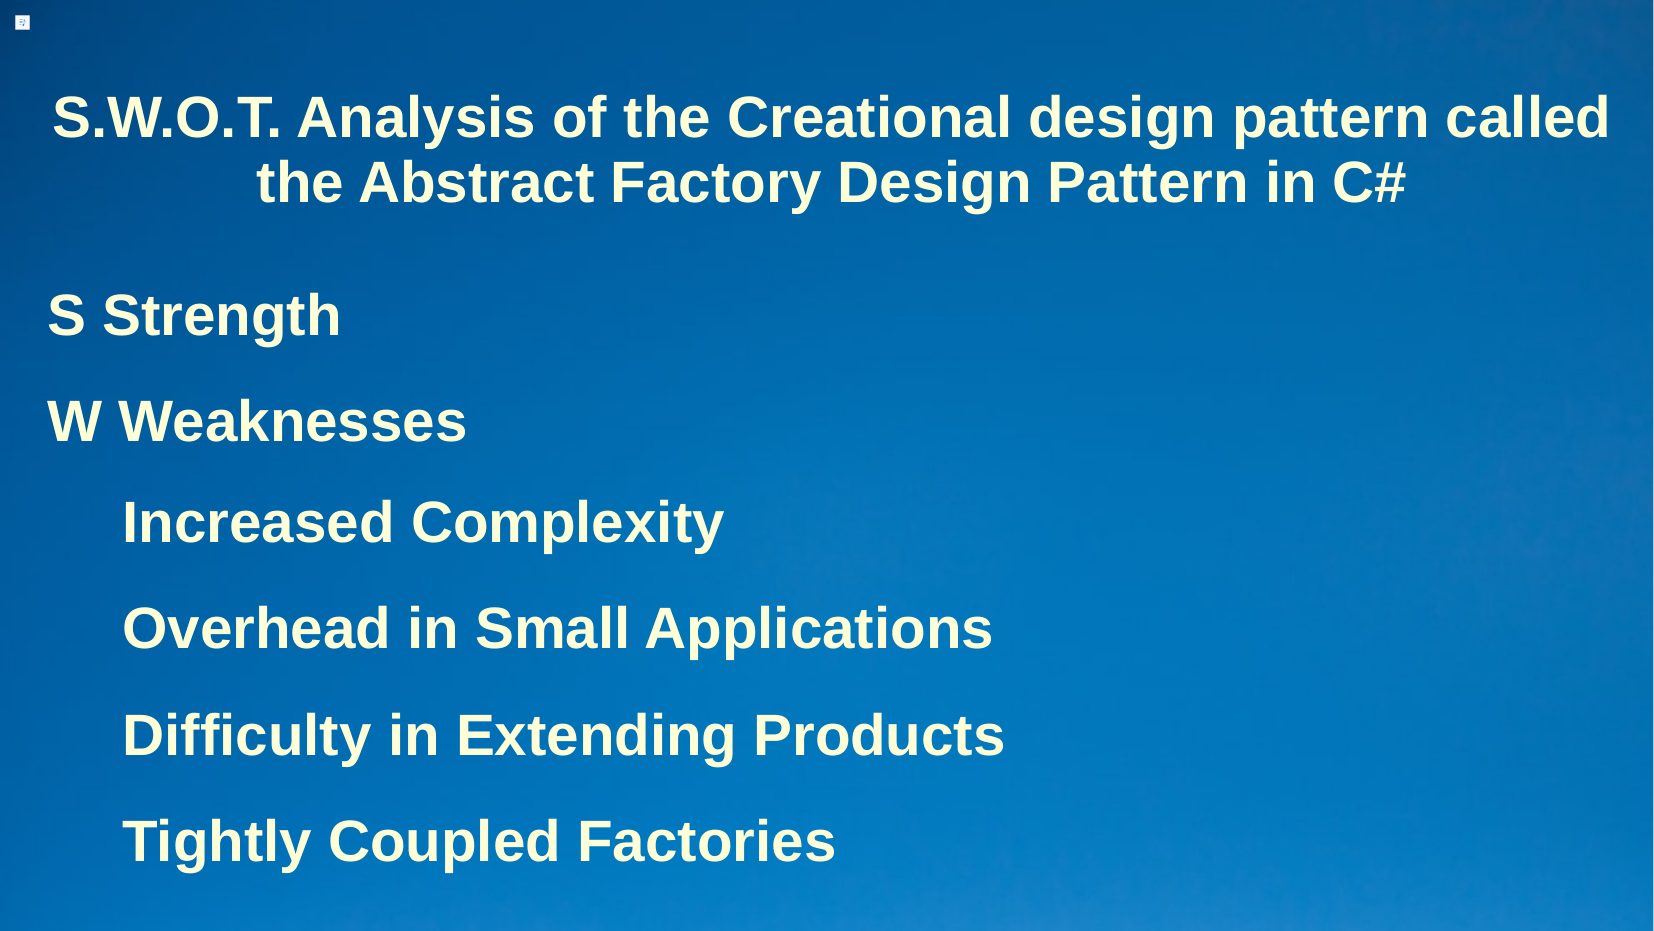

#
S.W.O.T. Analysis of the Creational design pattern called the Abstract Factory Design Pattern in C#
S Strength
W Weaknesses
	Increased Complexity
	Overhead in Small Applications
	Difficulty in Extending Products
	Tightly Coupled Factories